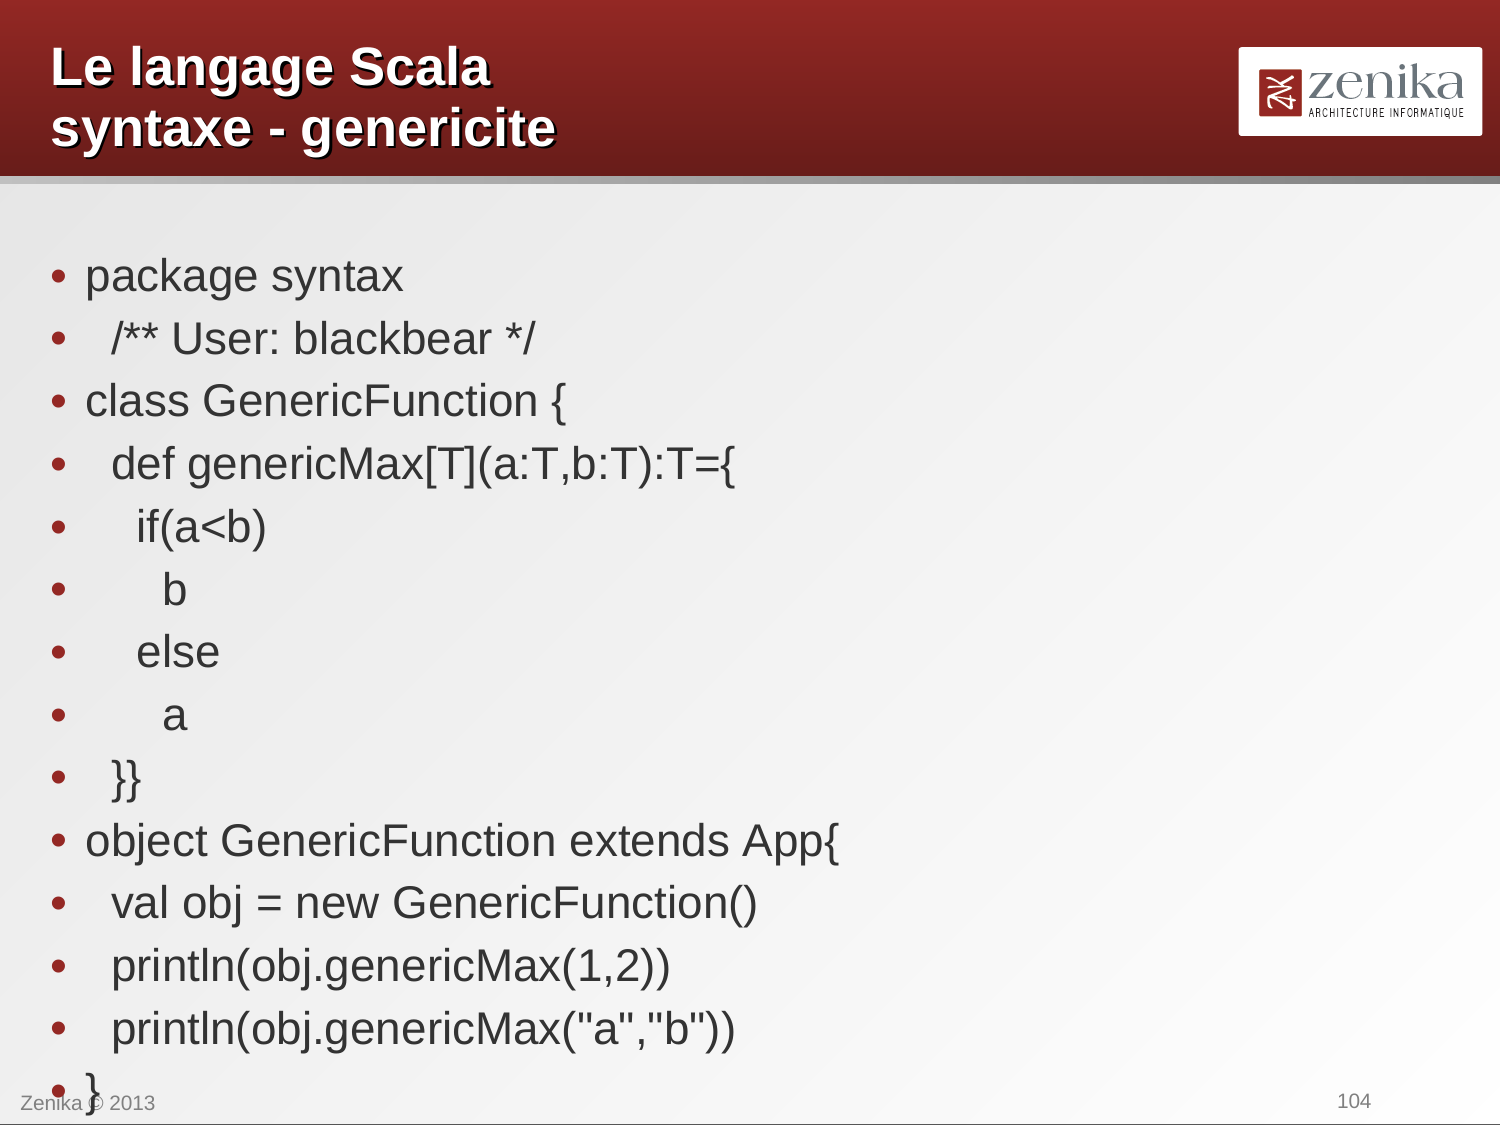

# Le langage Scala syntaxe - genericite
package syntax
  /** User: blackbear */
class GenericFunction {
 def genericMax[T](a:T,b:T):T={
 if(a<b)
 b
 else
 a
 }}
object GenericFunction extends App{
 val obj = new GenericFunction()
 println(obj.genericMax(1,2))
 println(obj.genericMax("a","b"))
}